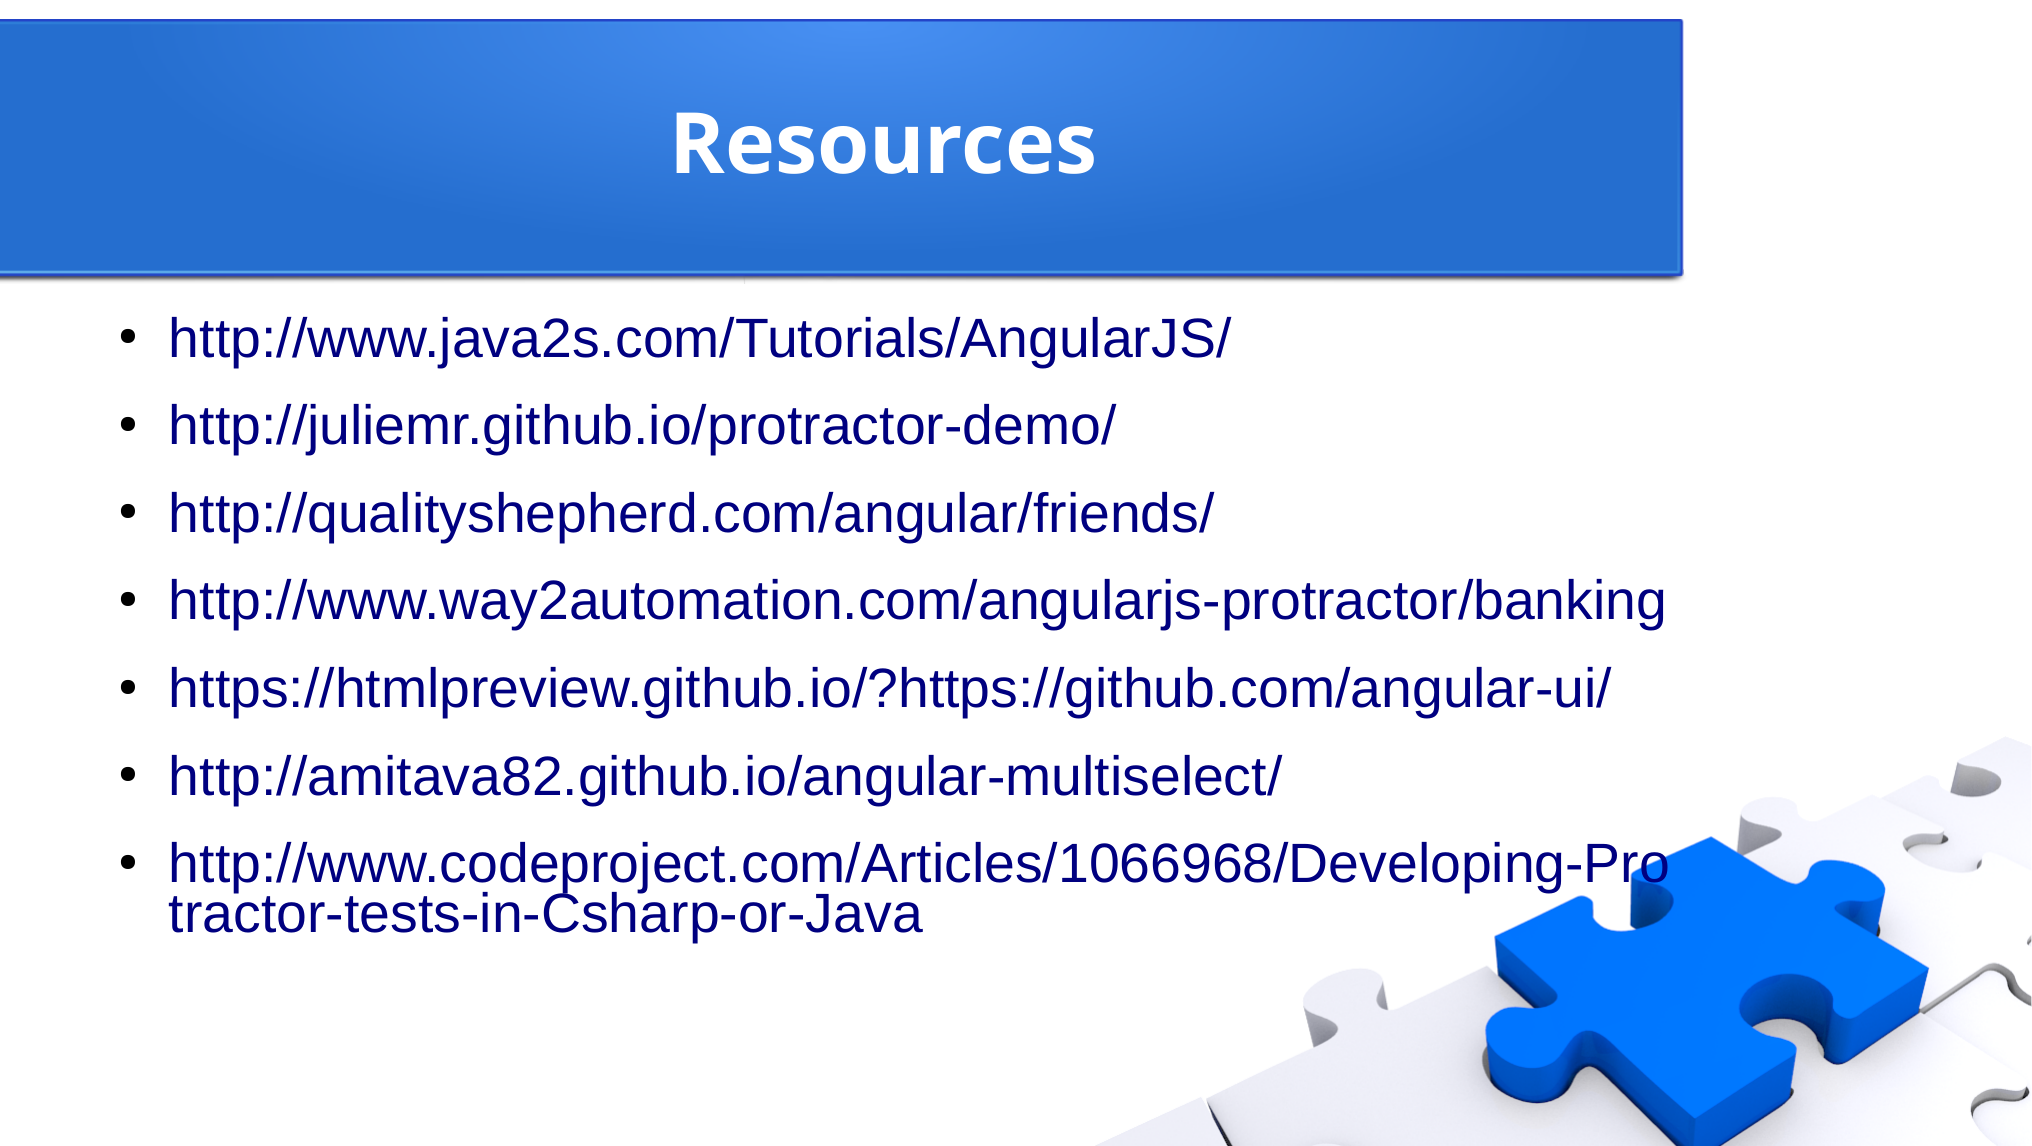

# Resources
http://www.java2s.com/Tutorials/AngularJS/
http://juliemr.github.io/protractor-demo/
http://qualityshepherd.com/angular/friends/
http://www.way2automation.com/angularjs-protractor/banking
https://htmlpreview.github.io/?https://github.com/angular-ui/
http://amitava82.github.io/angular-multiselect/
http://www.codeproject.com/Articles/1066968/Developing-Protractor-tests-in-Csharp-or-Java